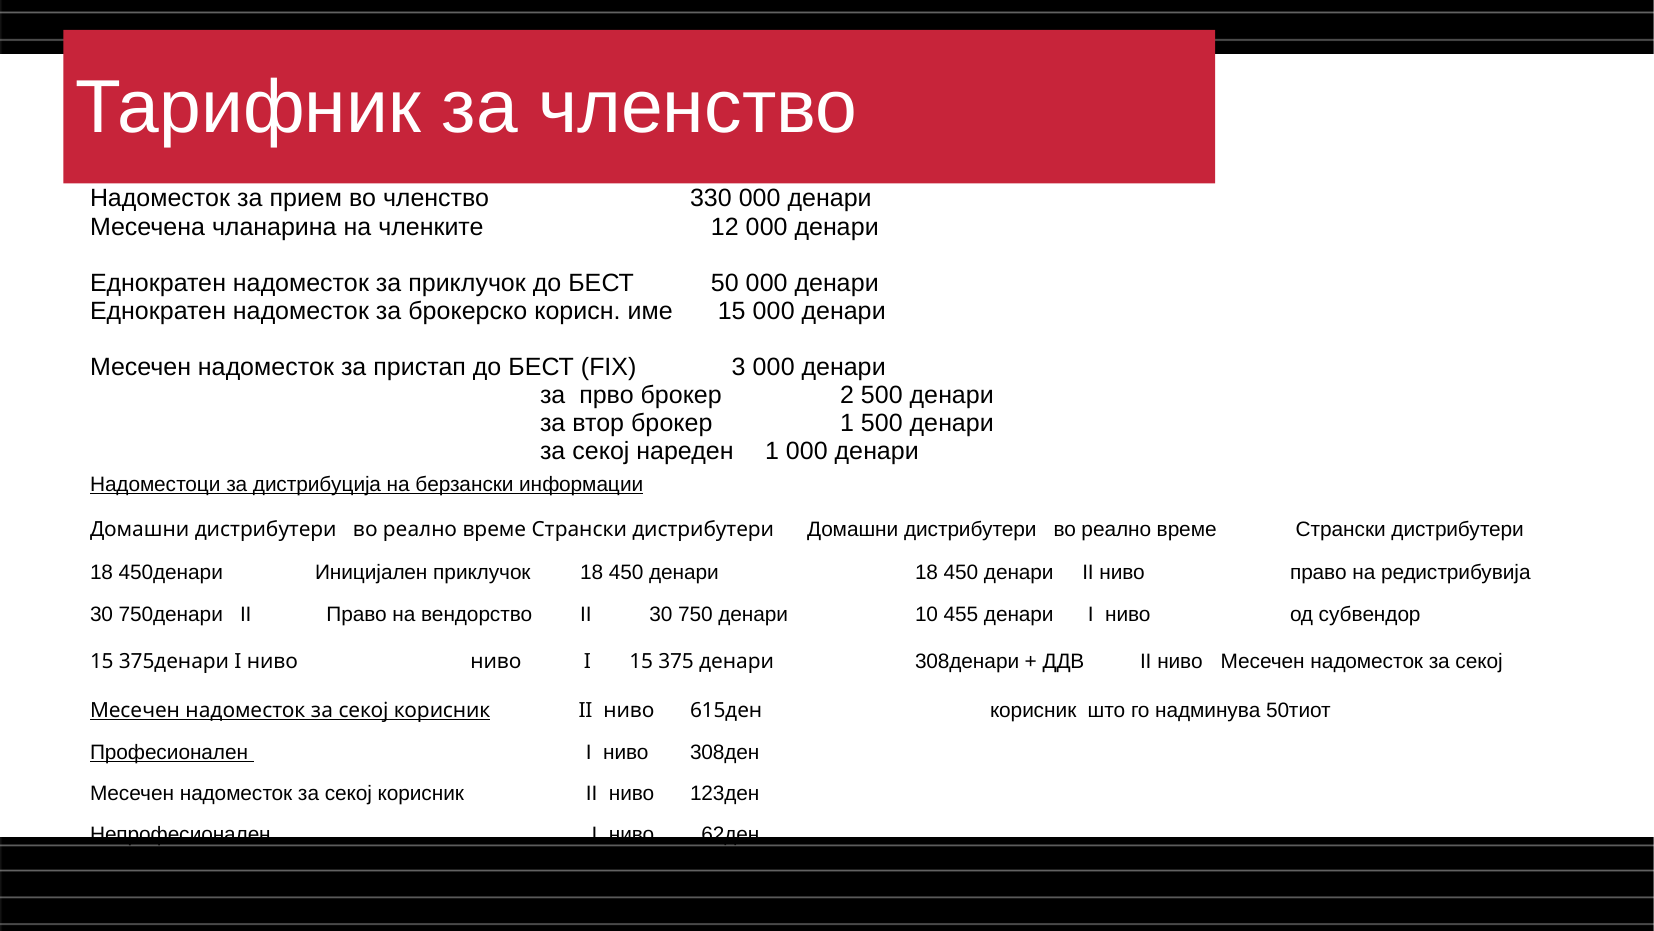

# Тарифник за членство
	Надоместок за прием во членство			330 000 денари
	Месечена чланарина на членките 			 12 000 денари
	Еднократен надоместок за приклучок до БЕСТ	 50 000 денари
	Еднократен надоместок за брокерско корисн. име	 15 000 денари
	Месечен надоместок за пристап до БЕСТ (FIX)	 3 000 денари
							за прво брокер 		2 500 денари
							за втор брокер		1 500 денари
							за секој нареден 	1 000 денари
	Надоместоци за дистрибуција на берзански информации
	Домашни дистрибутери во реално време Странски дистрибутери Домашни дистрибутери во реално време	 Странски дистрибутери	18 450денари		Иницијален приклучок	 18 450 денари	 		18 450 денари II ниво		право на редистрибувија
	30 750денари	II	 Право на вендорство	 II	 30 750 денари		10 455 денари I ниво	 	од субвендор
	15 375денари I ниво		 	 ниво	 I 15 375 денари		308денари + ДДВ 	II ниво	 Месечен надоместок за секој
	Месечен надоместок за секој корисник	 II ниво	615ден				корисник што го надминува 50тиот
	Професионален 				 I ниво	308ден
	Месечен надоместок за секој корисник		 II ниво	123ден
	Непрофесионален 				 I ниво	 62ден